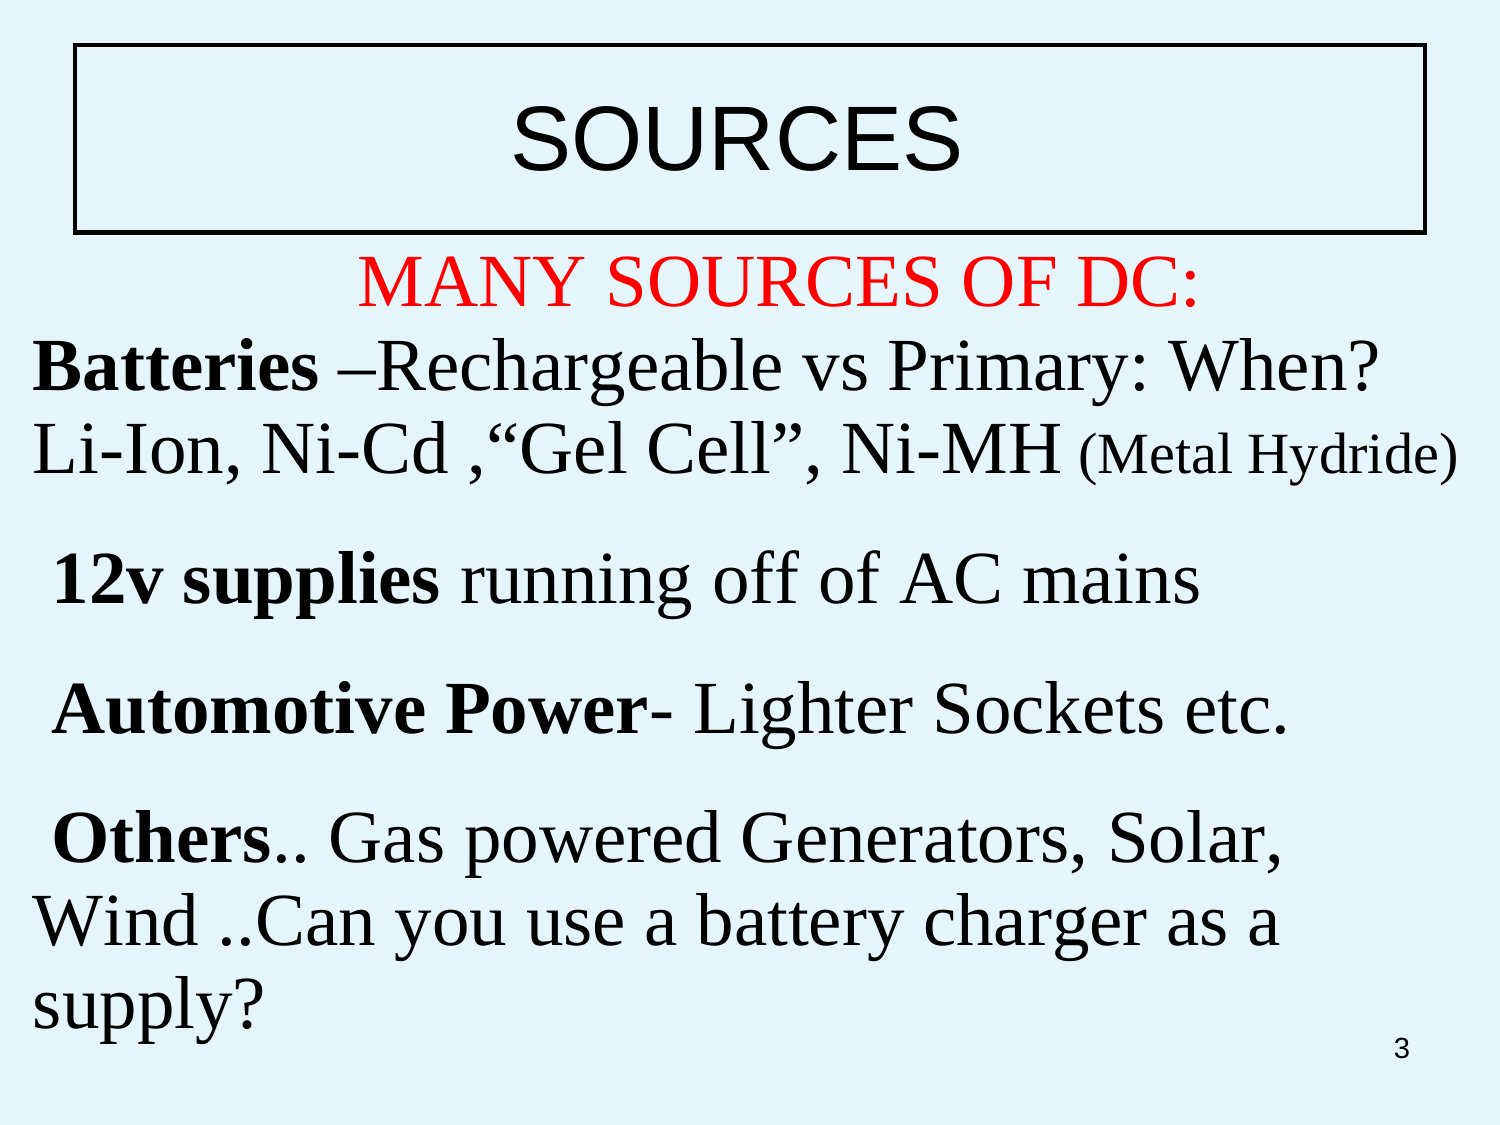

# SOURCES
 MANY SOURCES OF DC:
Batteries –Rechargeable vs Primary: When?
Li-Ion, Ni-Cd ,“Gel Cell”, Ni-MH (Metal Hydride)
 12v supplies running off of AC mains
 Automotive Power- Lighter Sockets etc.
 Others.. Gas powered Generators, Solar, Wind ..Can you use a battery charger as a supply?
3